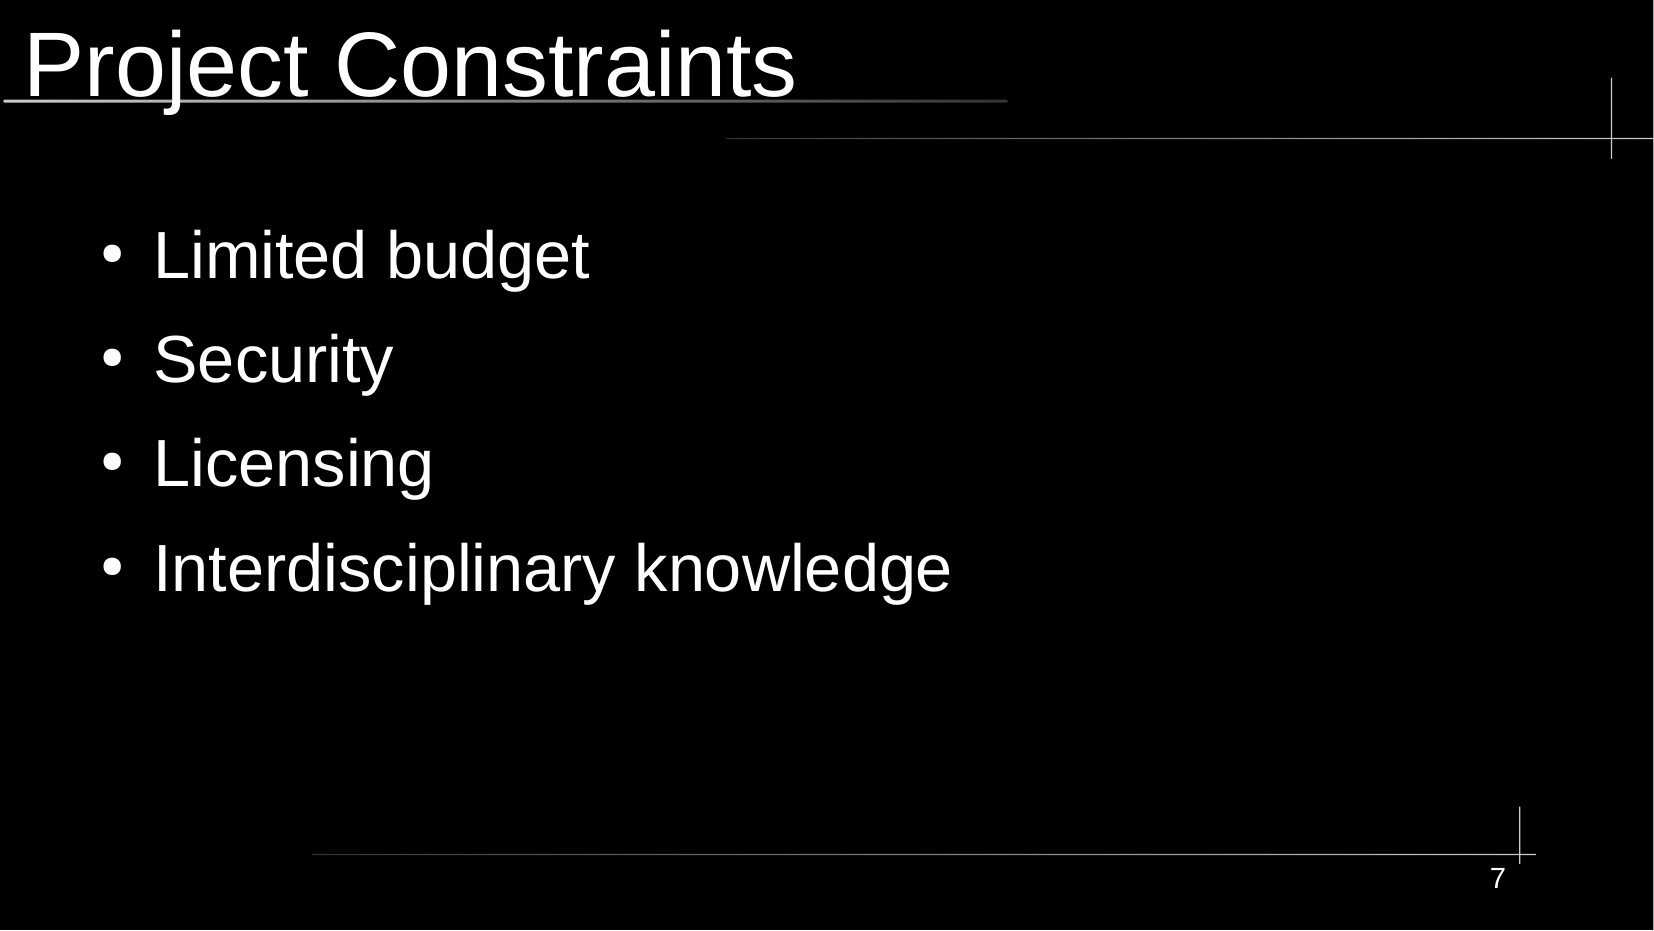

# Project Constraints
Limited budget
Security
Licensing
Interdisciplinary knowledge
7